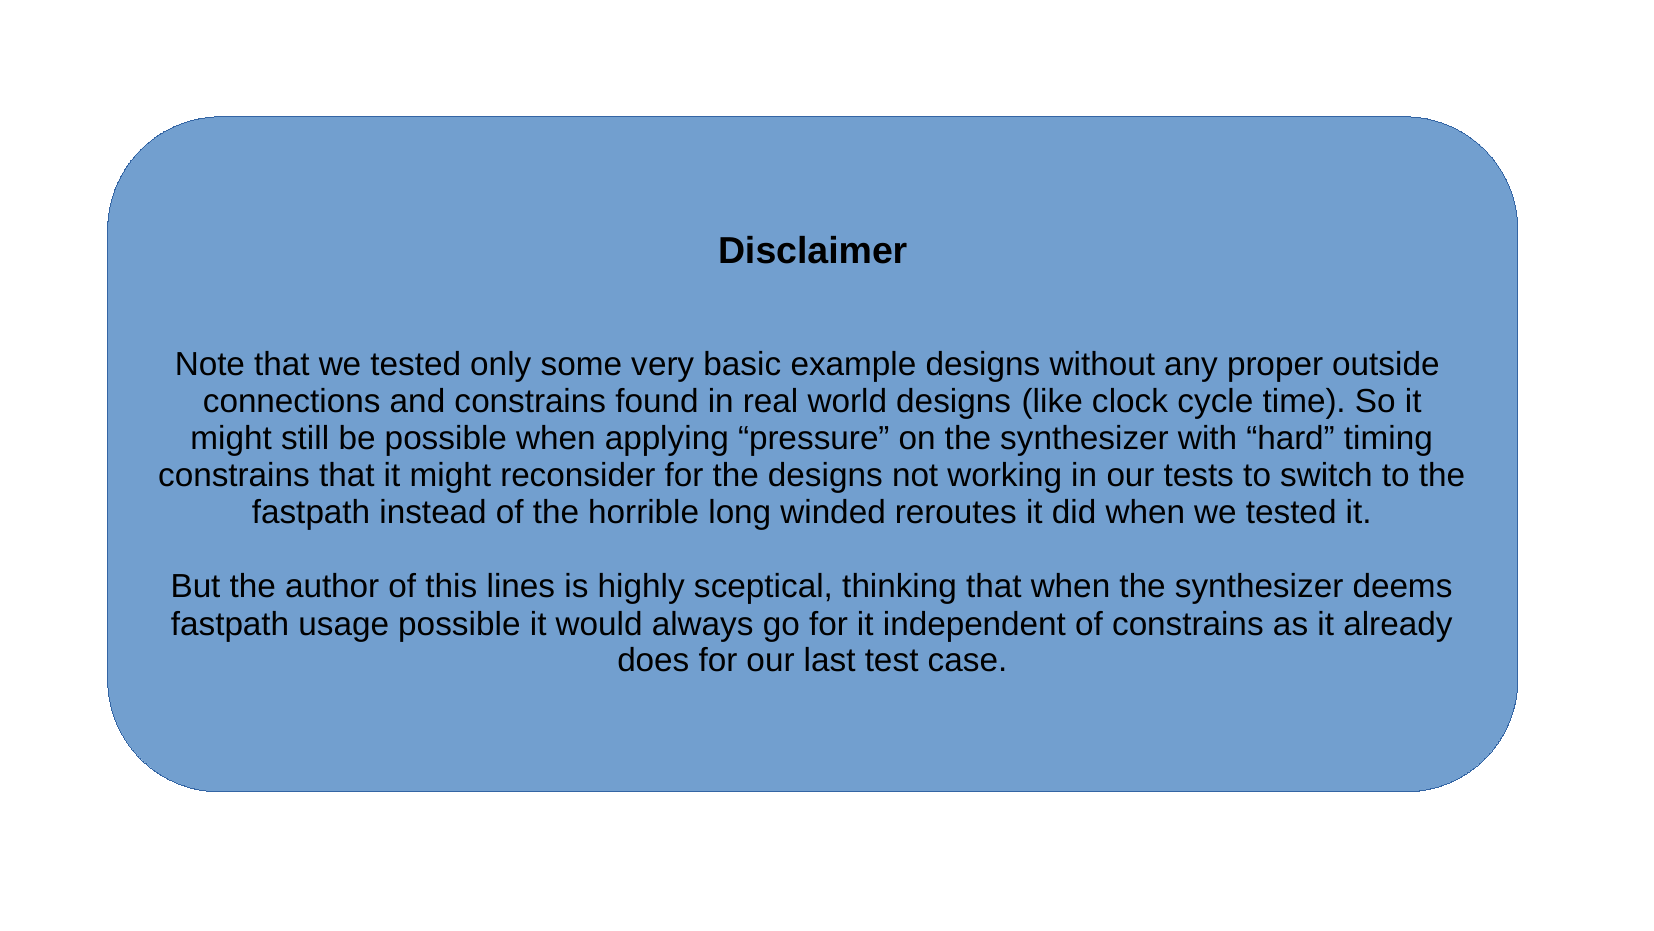

Disclaimer
Note that we tested only some very basic example designs without any proper outside
connections and constrains found in real world designs (like clock cycle time). So it
might still be possible when applying “pressure” on the synthesizer with “hard” timing
constrains that it might reconsider for the designs not working in our tests to switch to the
fastpath instead of the horrible long winded reroutes it did when we tested it.
But the author of this lines is highly sceptical, thinking that when the synthesizer deems
fastpath usage possible it would always go for it independent of constrains as it already
does for our last test case.